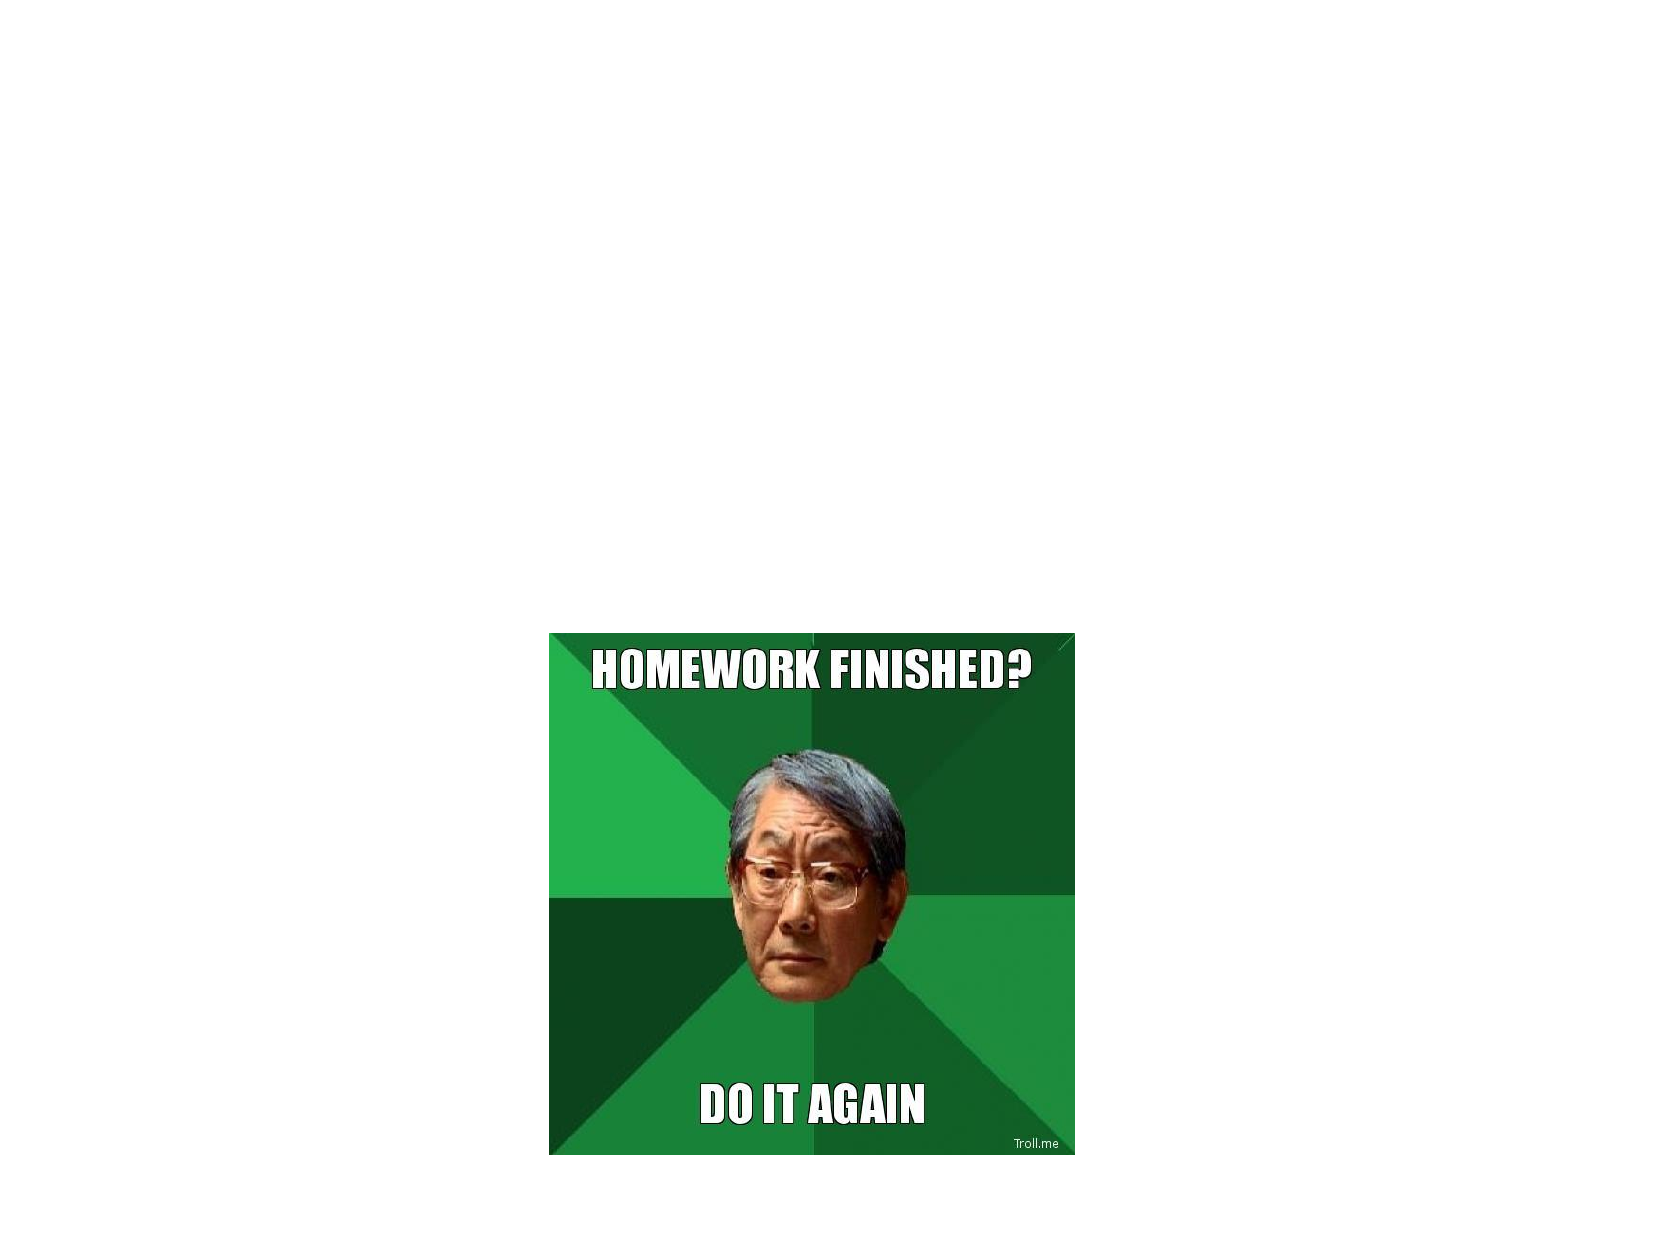

# Tarefas
Criar um usuario na sua máquina e configurar o desktop
Se familiarizar com o sistema
Ler e entender a apostila:
http://piterpunk.unitednerds.org/artigos/aposhell.ps